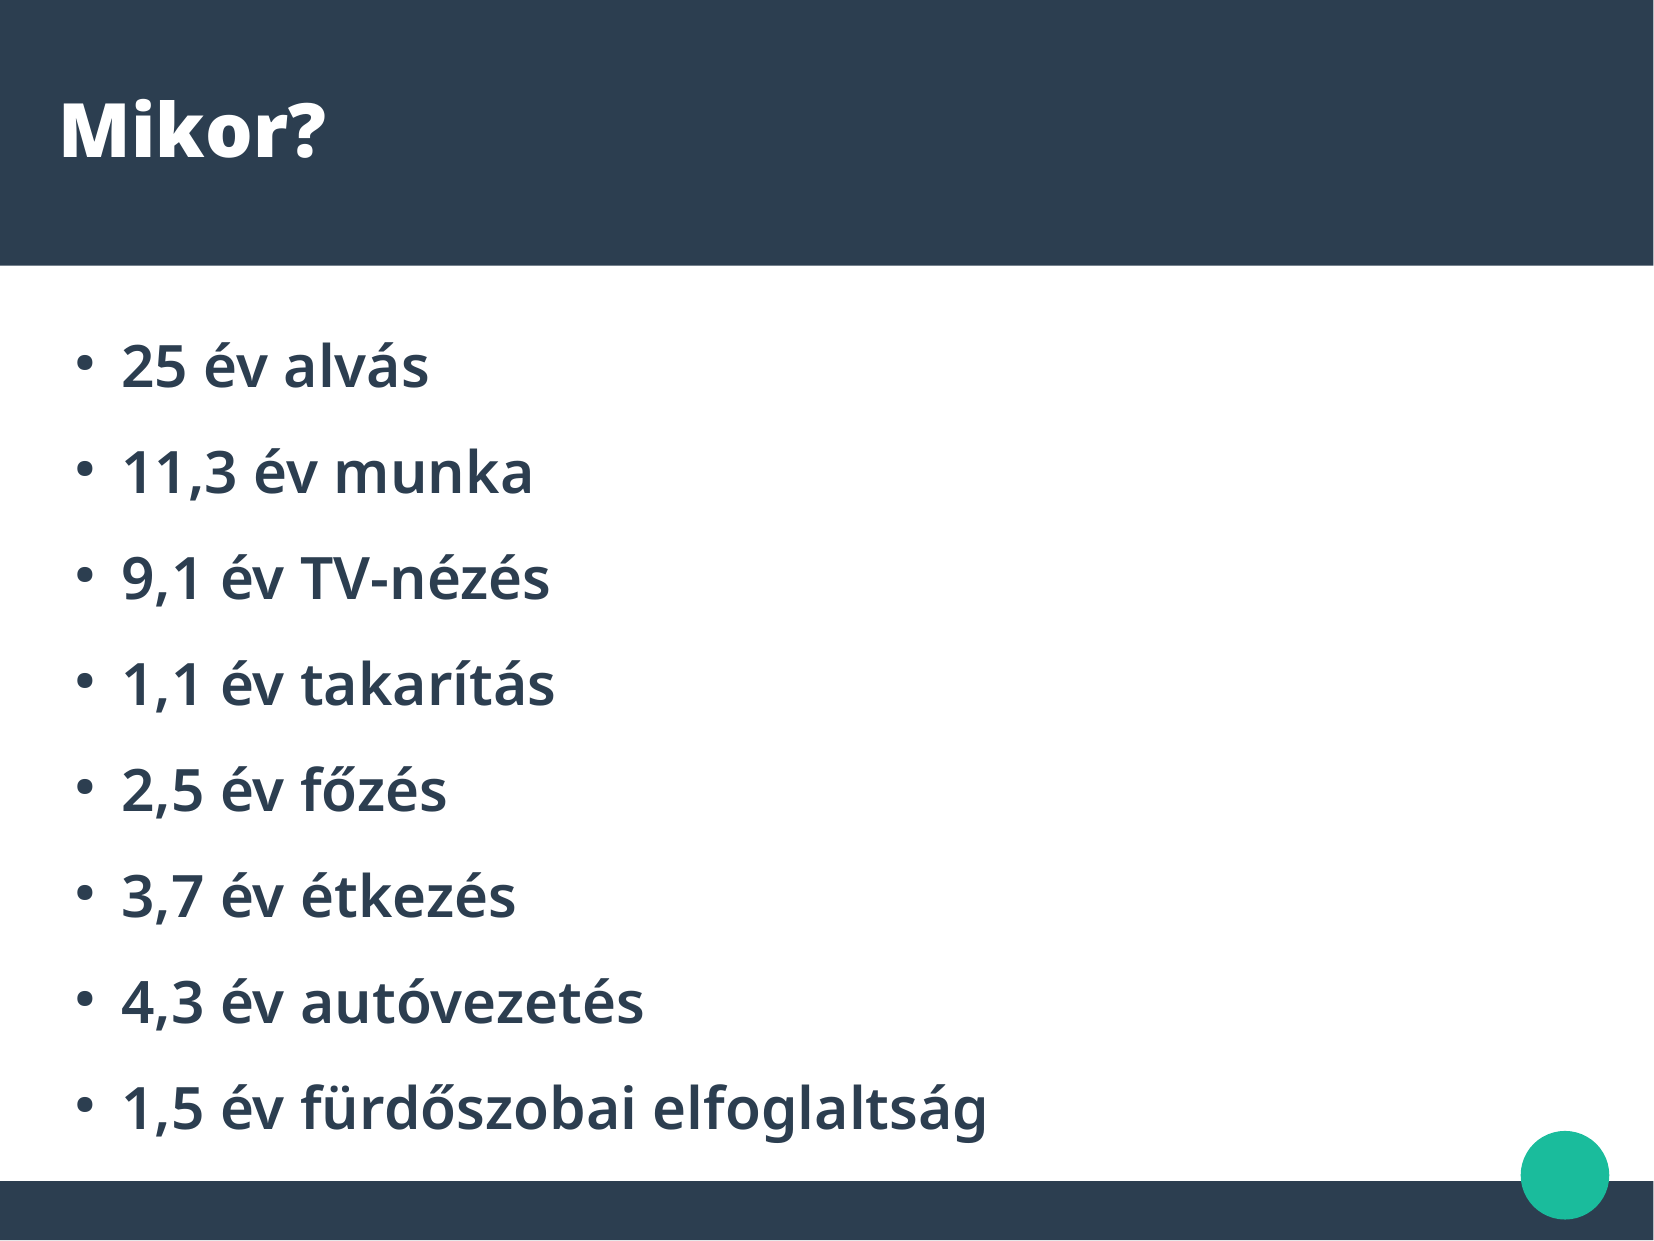

# Mikor?
25 év alvás
11,3 év munka
9,1 év TV-nézés
1,1 év takarítás
2,5 év főzés
3,7 év étkezés
4,3 év autóvezetés
1,5 év fürdőszobai elfoglaltság